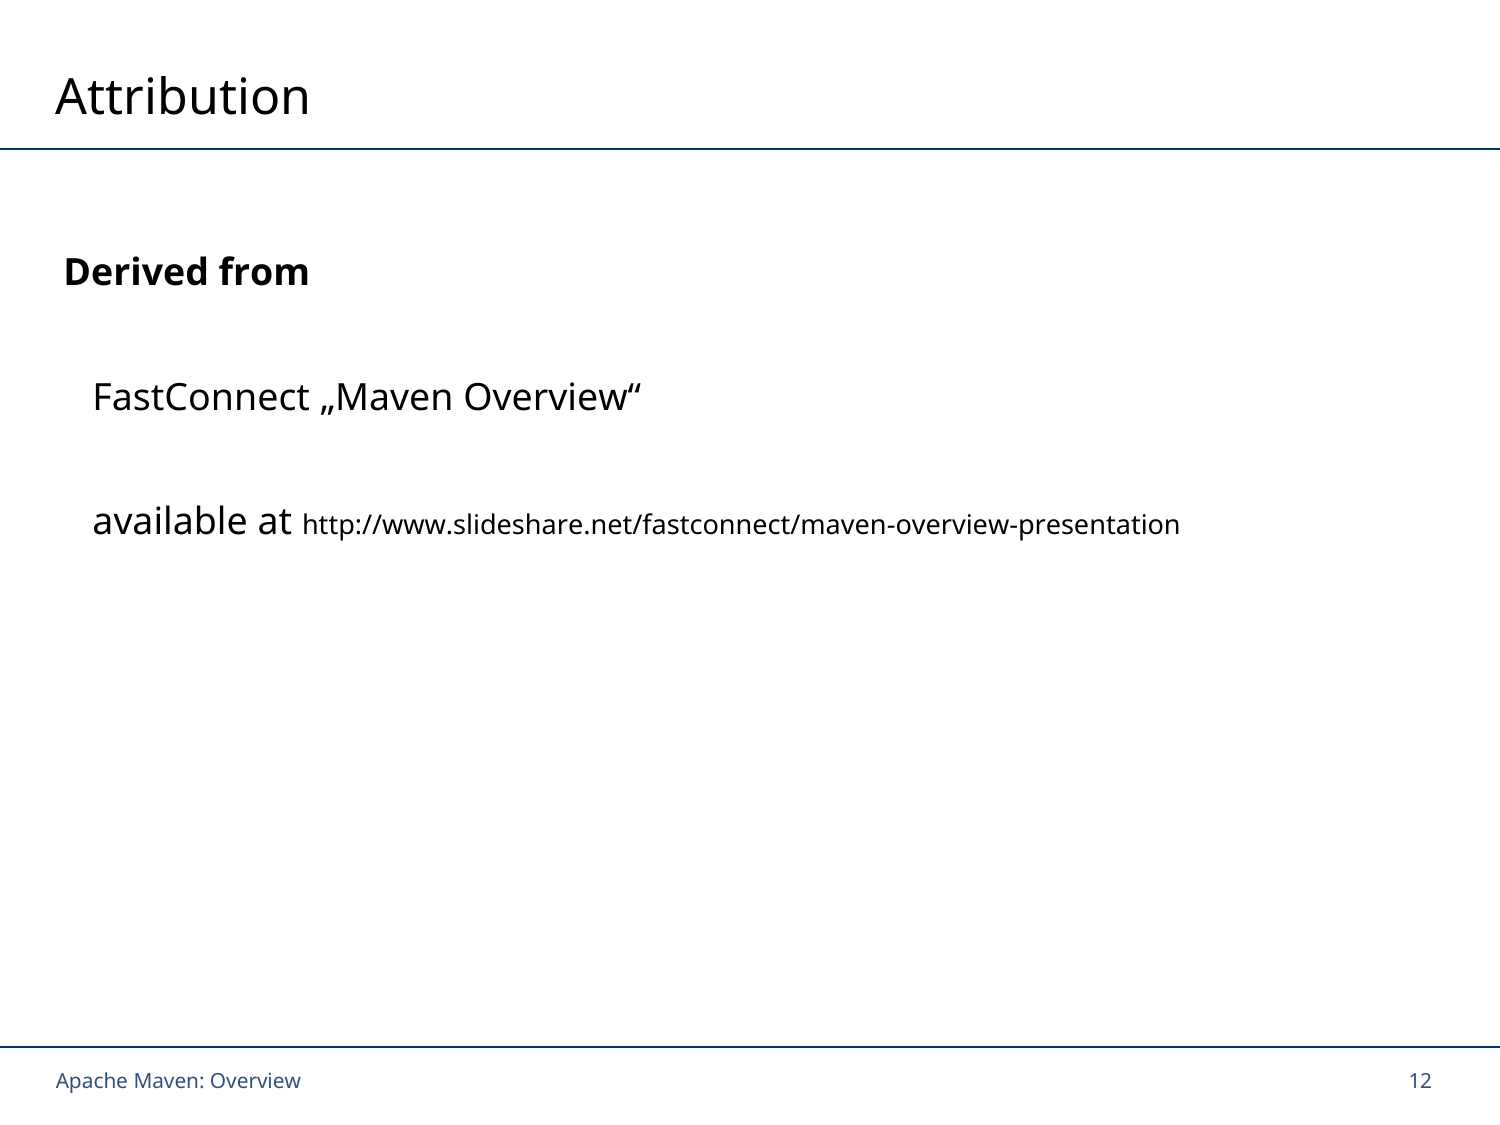

# Attribution
Derived from
 FastConnect „Maven Overview“
 available at http://www.slideshare.net/fastconnect/maven-overview-presentation
Apache Maven: Overview
12